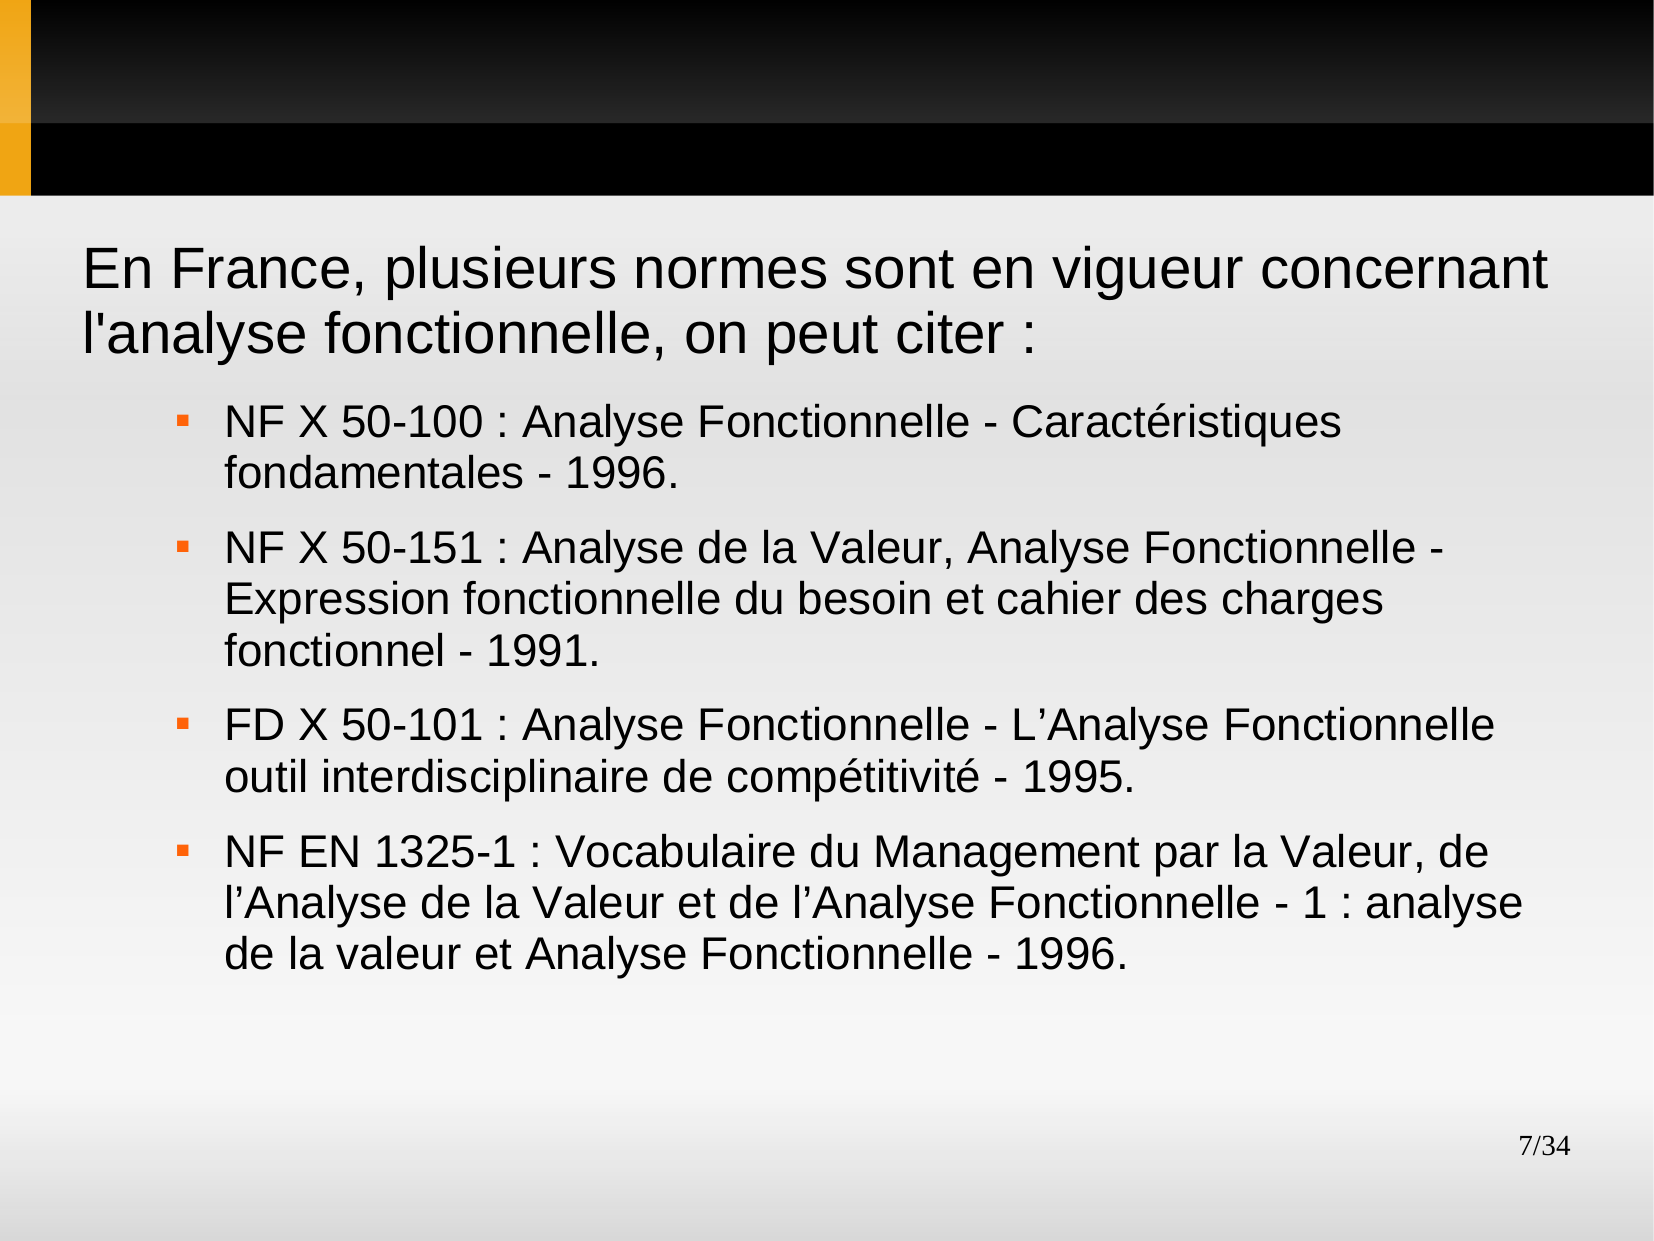

#
En France, plusieurs normes sont en vigueur concernant l'analyse fonctionnelle, on peut citer :
NF X 50-100 : Analyse Fonctionnelle - Caractéristiques fondamentales - 1996.
NF X 50-151 : Analyse de la Valeur, Analyse Fonctionnelle - Expression fonctionnelle du besoin et cahier des charges fonctionnel - 1991.
FD X 50-101 : Analyse Fonctionnelle - L’Analyse Fonctionnelle outil interdisciplinaire de compétitivité - 1995.
NF EN 1325-1 : Vocabulaire du Management par la Valeur, de l’Analyse de la Valeur et de l’Analyse Fonctionnelle - 1 : analyse de la valeur et Analyse Fonctionnelle - 1996.
7